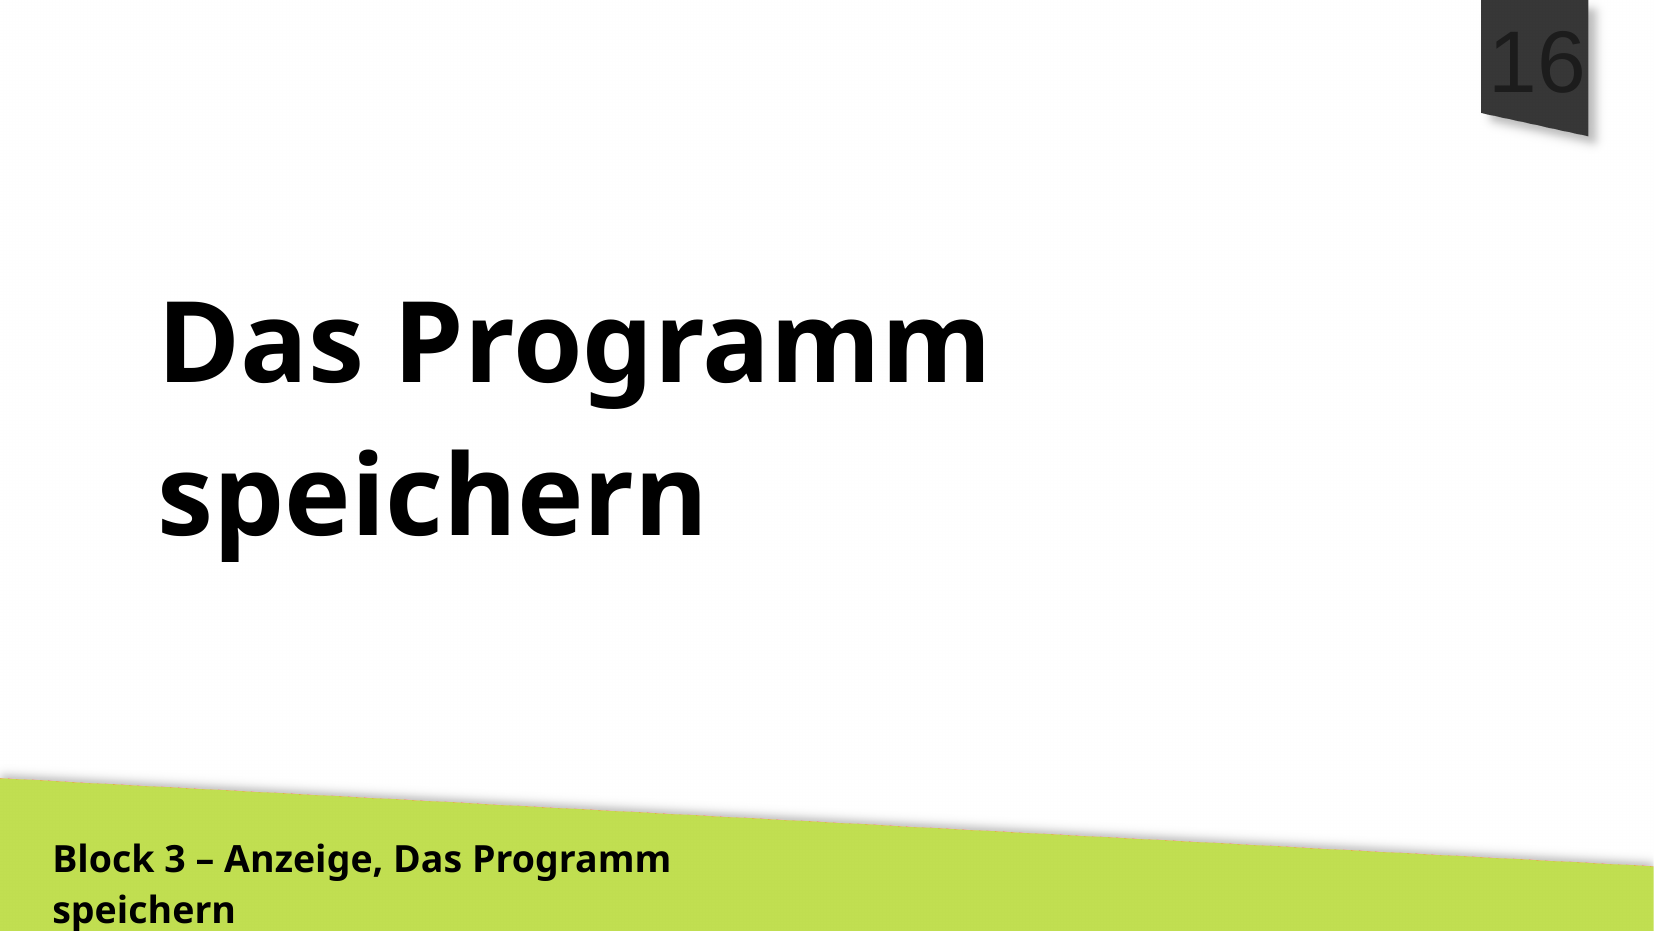

# Das Programm speichern
Block 3 – Anzeige, Das Programm speichern